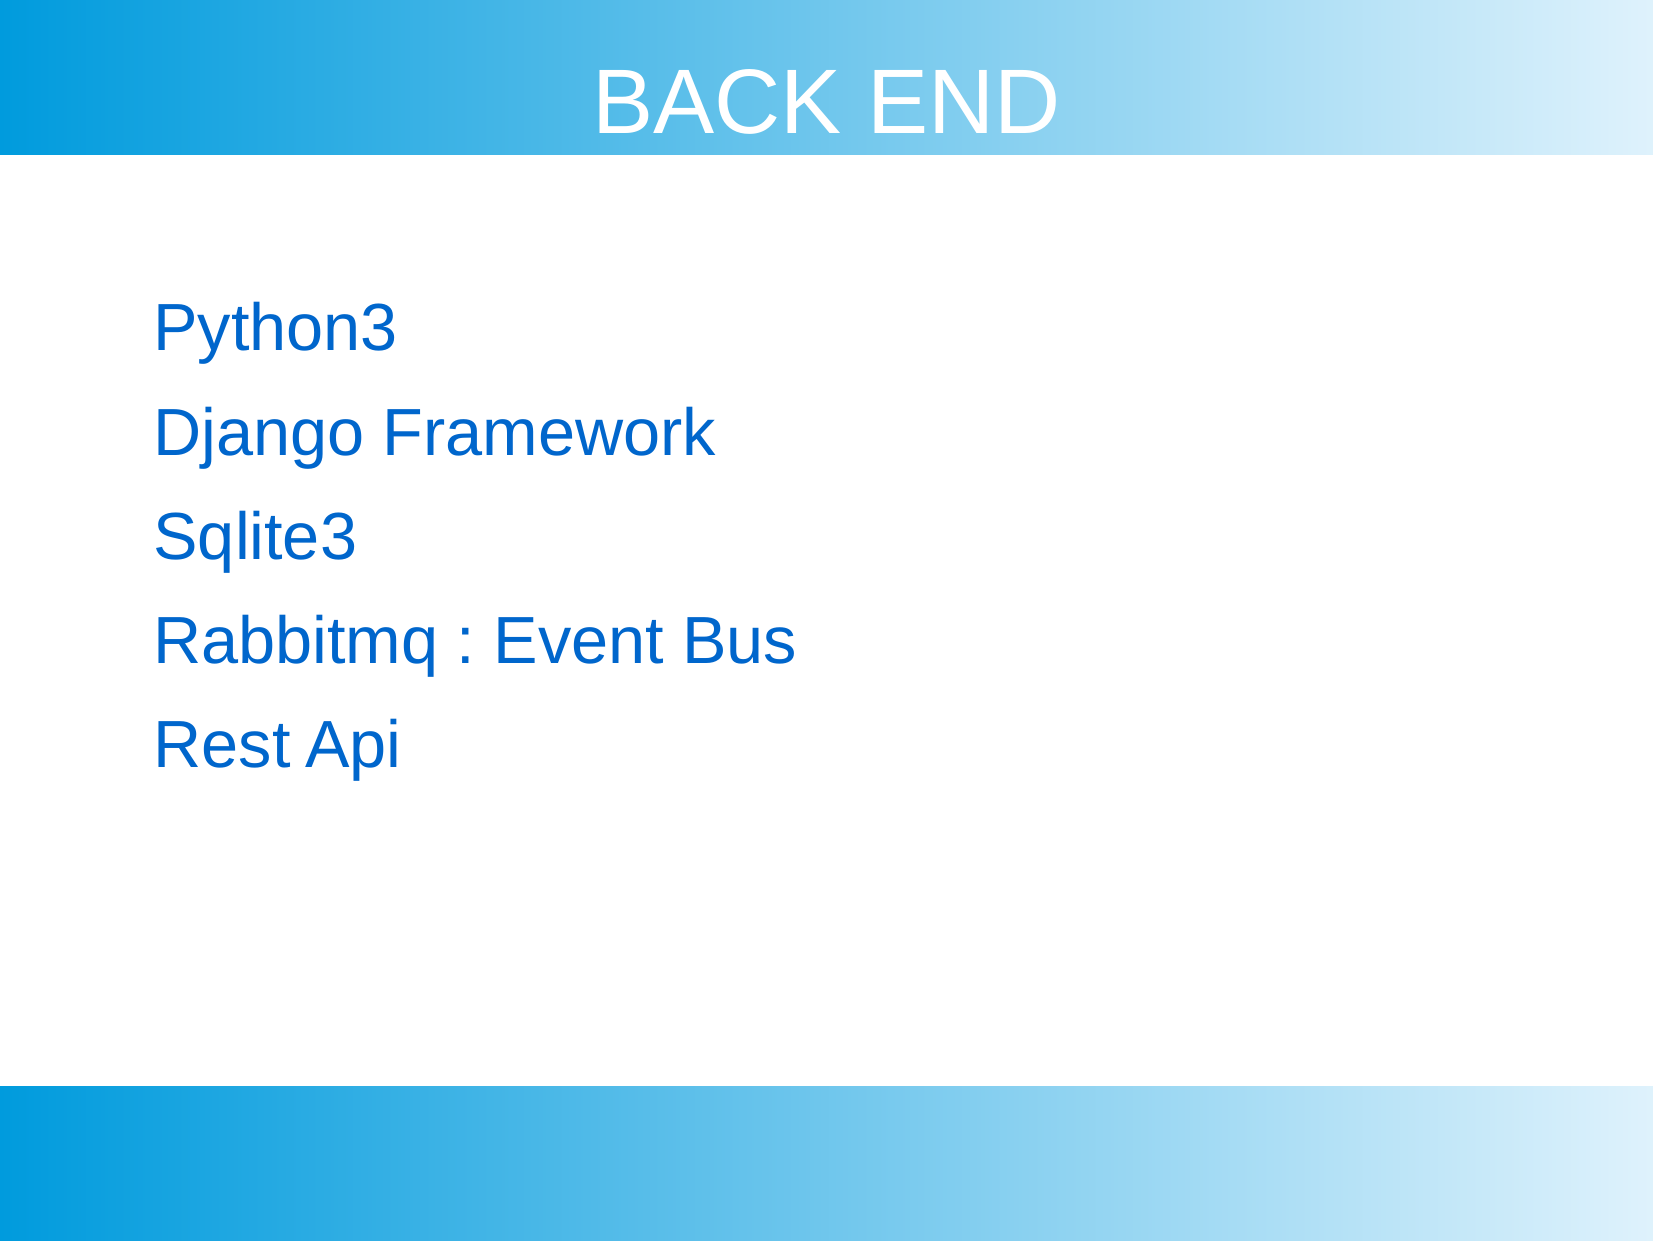

# BACK END
Python3
Django Framework
Sqlite3
Rabbitmq : Event Bus
Rest Api